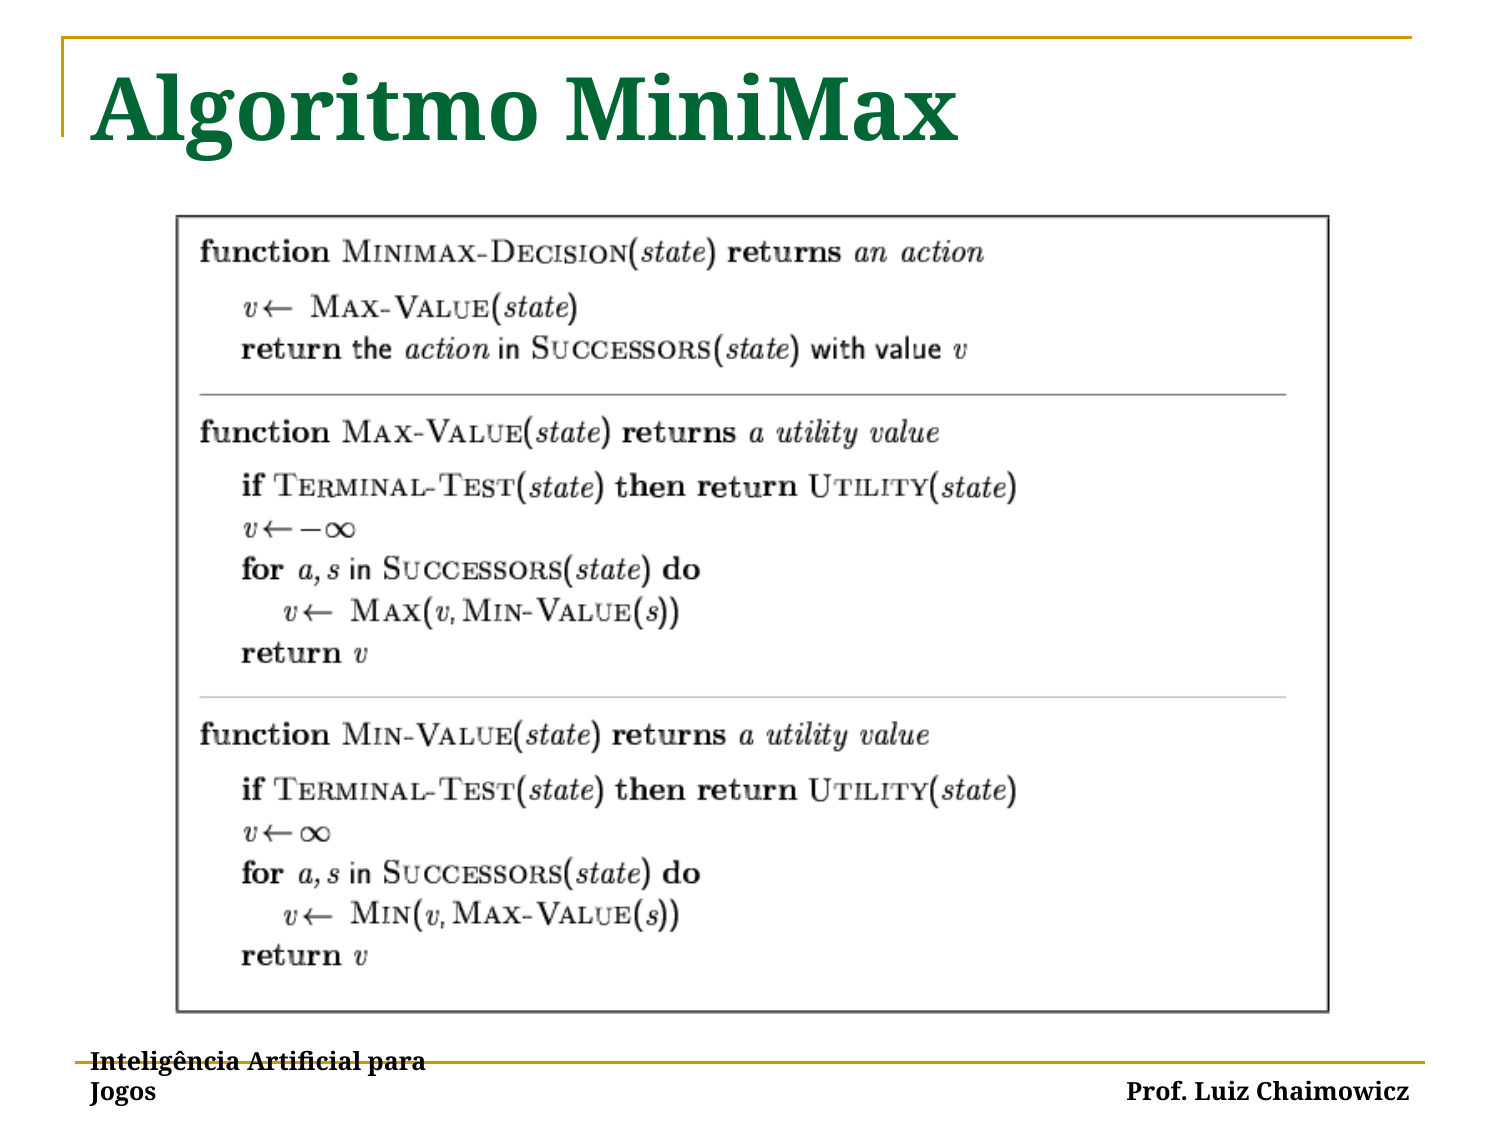

# Algoritmo MiniMax
Inteligência Artificial para Jogos